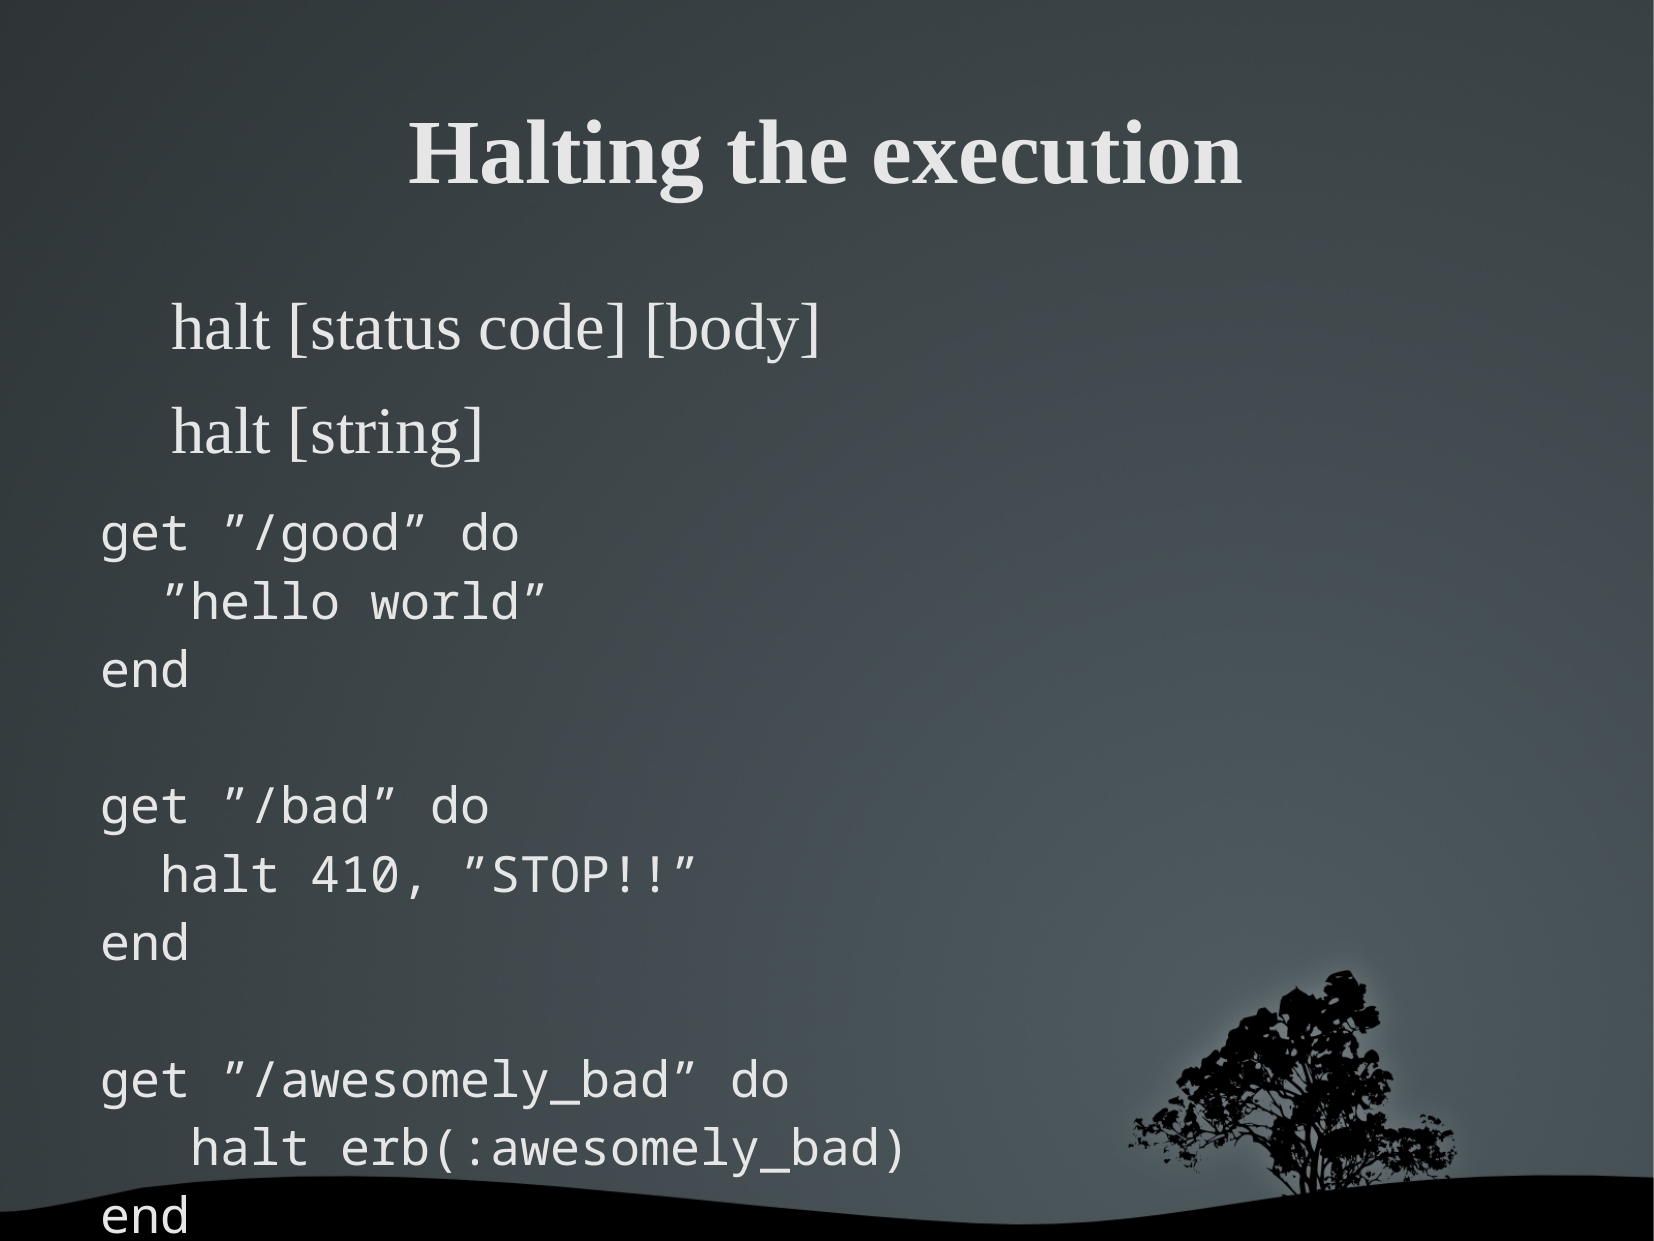

# Halting the execution
halt [status code] [body]
halt [string]
get ”/good” do
 ”hello world”
end
get ”/bad” do
 halt 410, ”STOP!!”
end
get ”/awesomely_bad” do
 halt erb(:awesomely_bad)
end